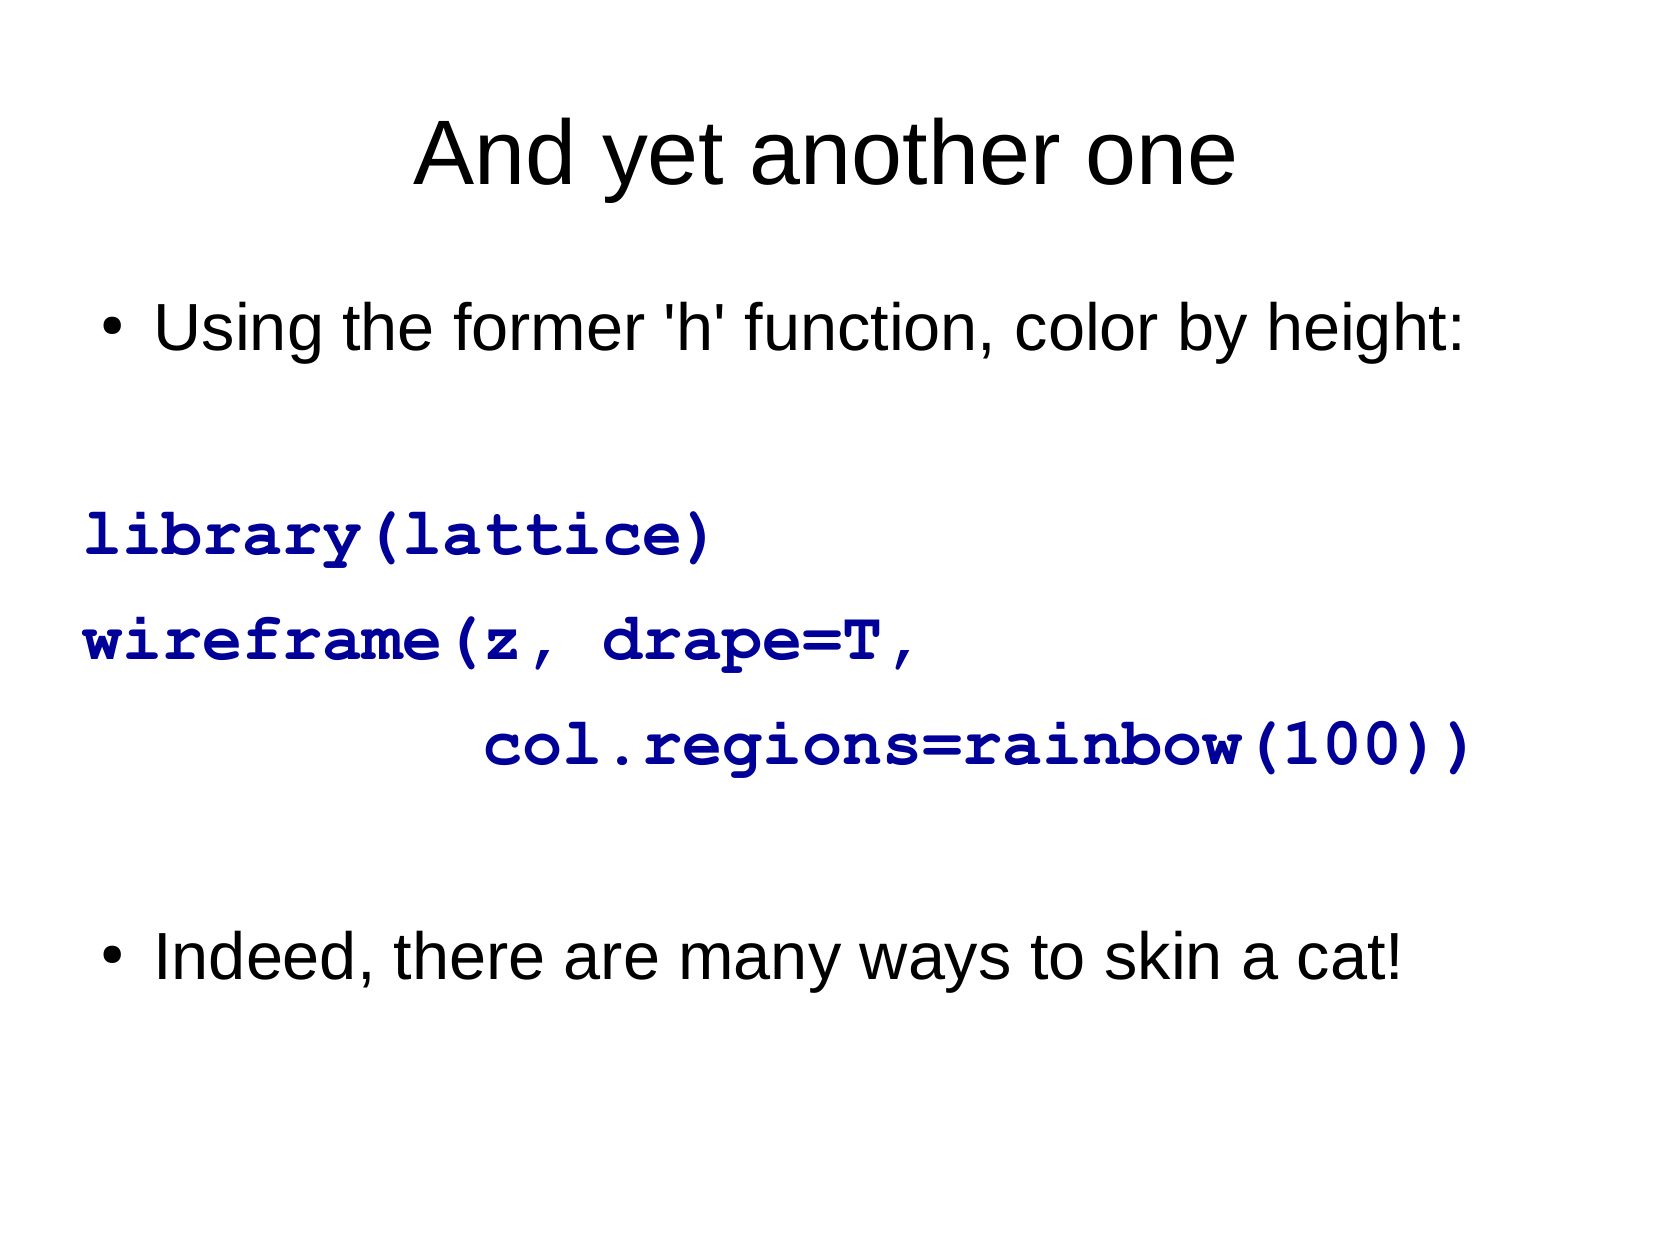

# And yet another one
Using the former 'h' function, color by height:
library(lattice)
wireframe(z, drape=T,
 col.regions=rainbow(100))
Indeed, there are many ways to skin a cat!